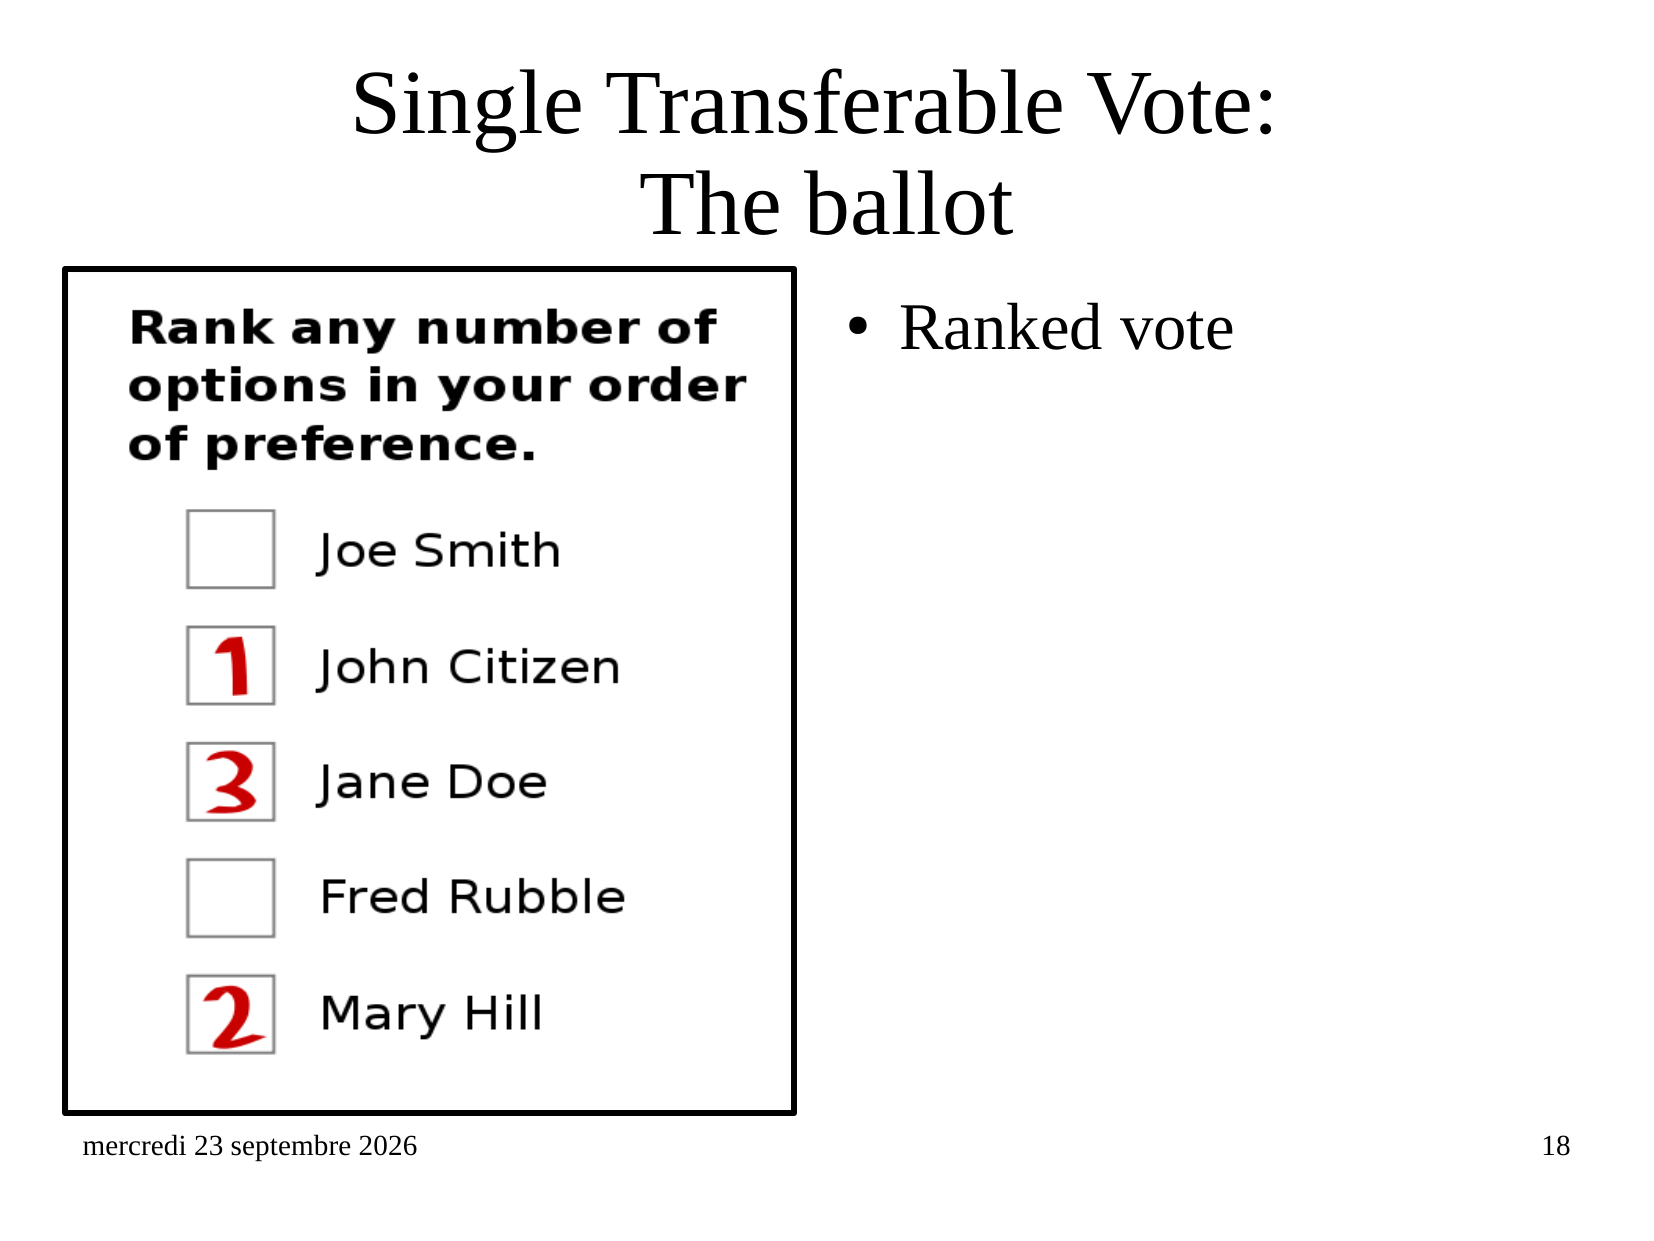

# Single Transferable Vote: The ballot
Ranked vote
18